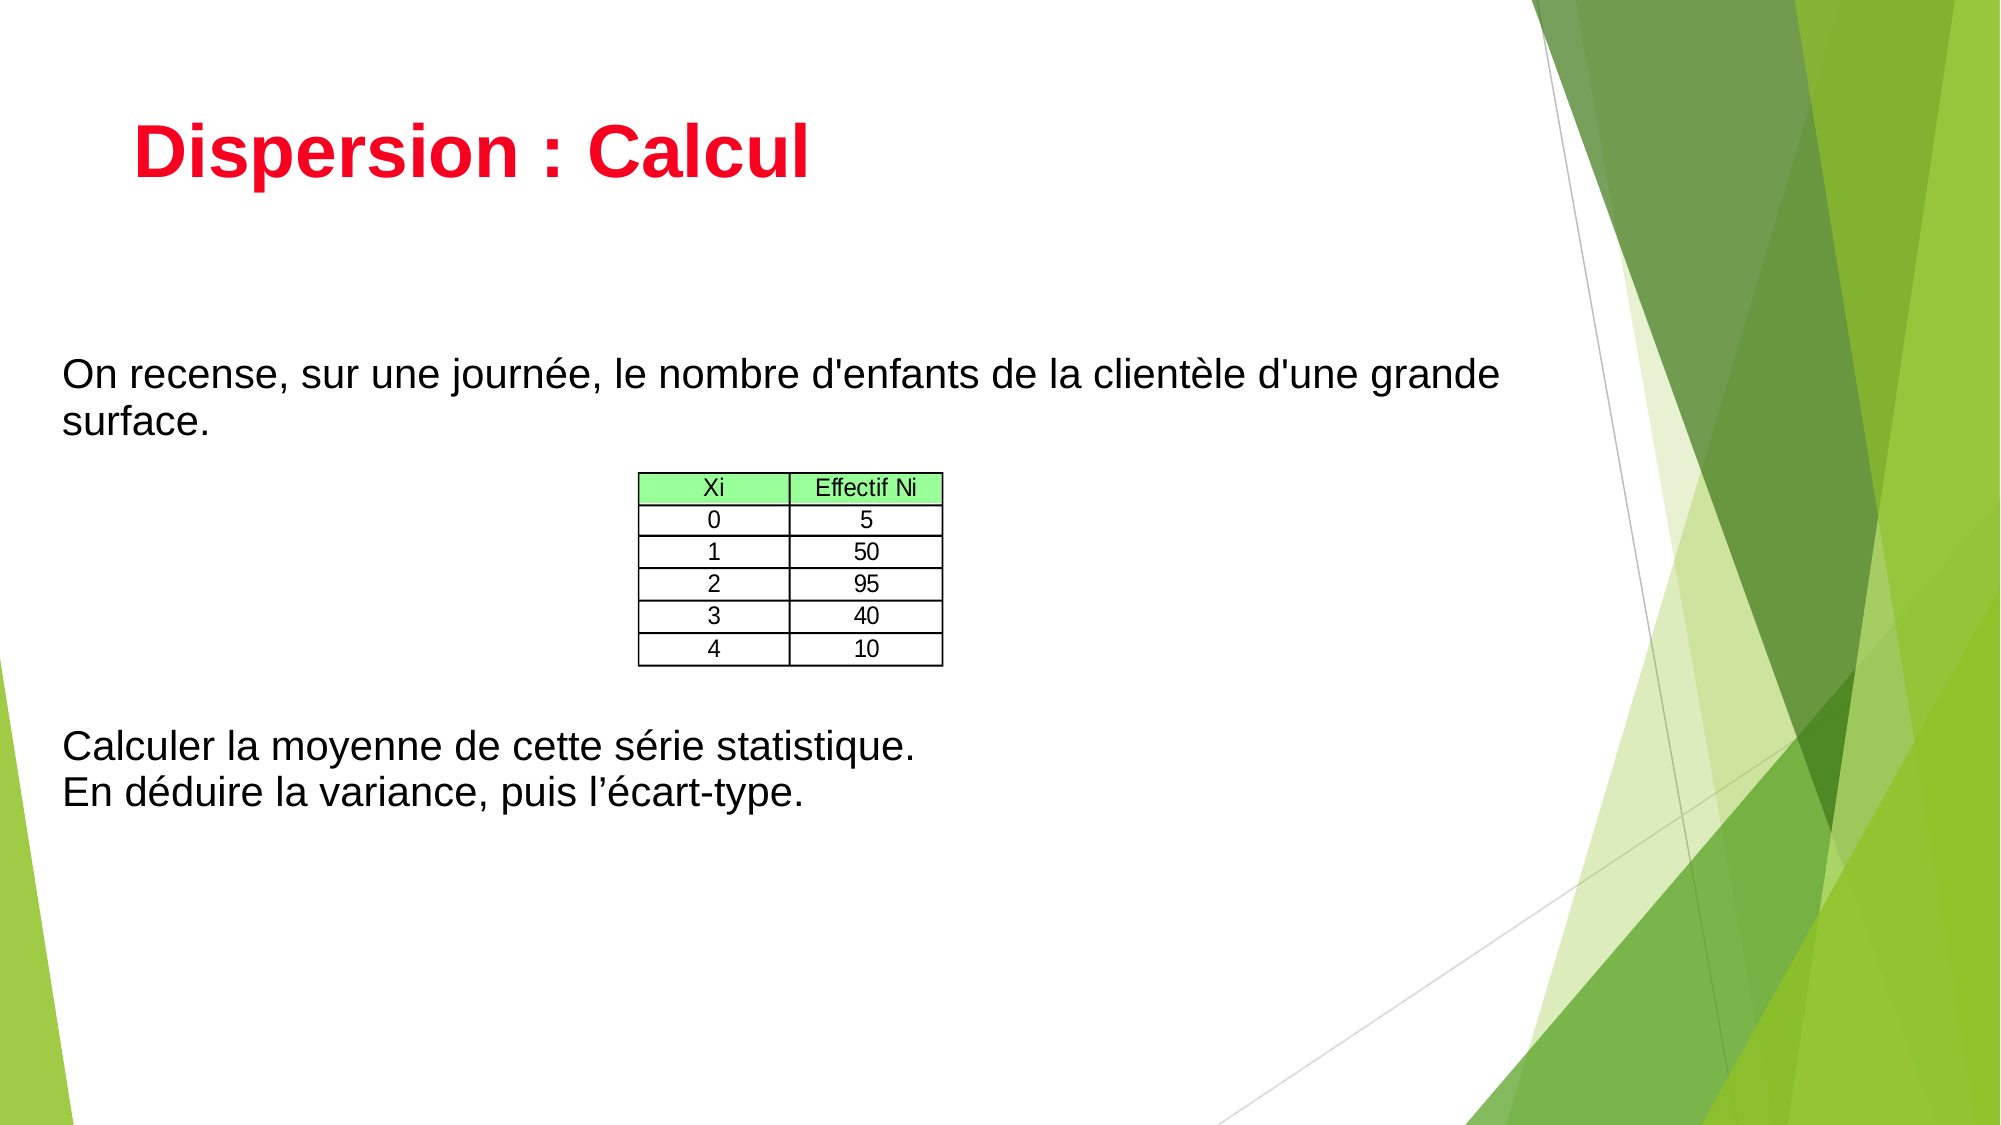

# Dispersion : Calcul
On recense, sur une journée, le nombre d'enfants de la clientèle d'une grande surface.
Calculer la moyenne de cette série statistique.
En déduire la variance, puis l’écart-type.